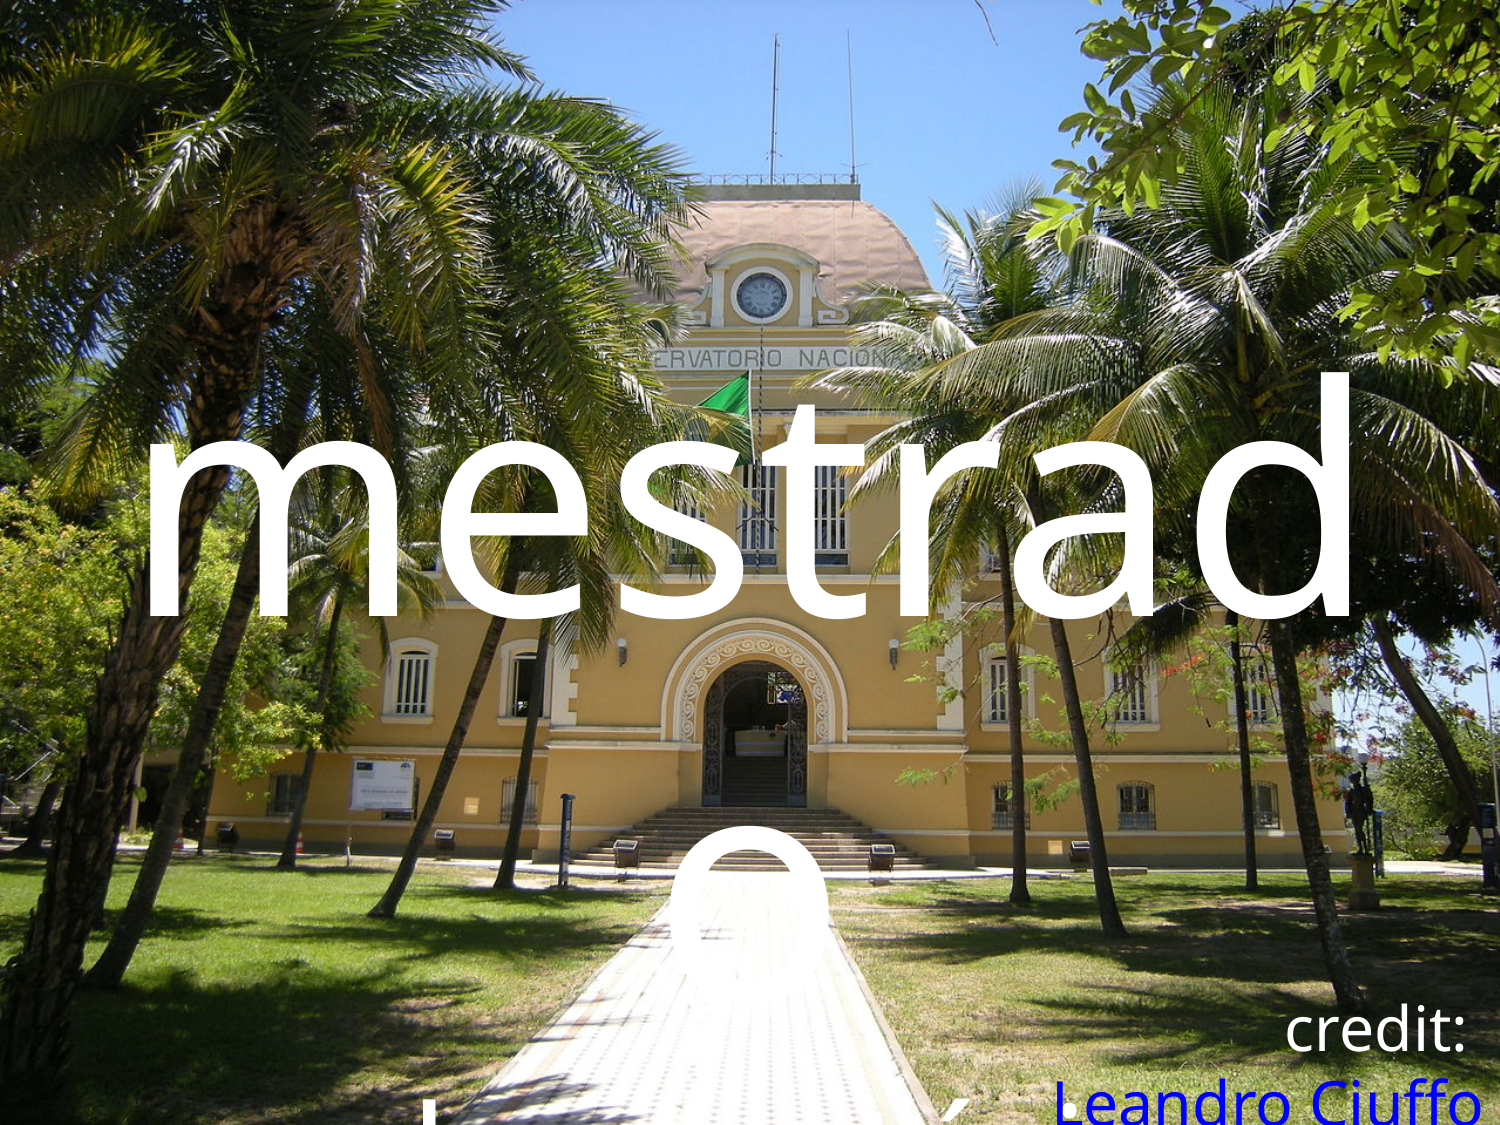

# mestrado observatório nacional
credit: Leandro Ciuffo